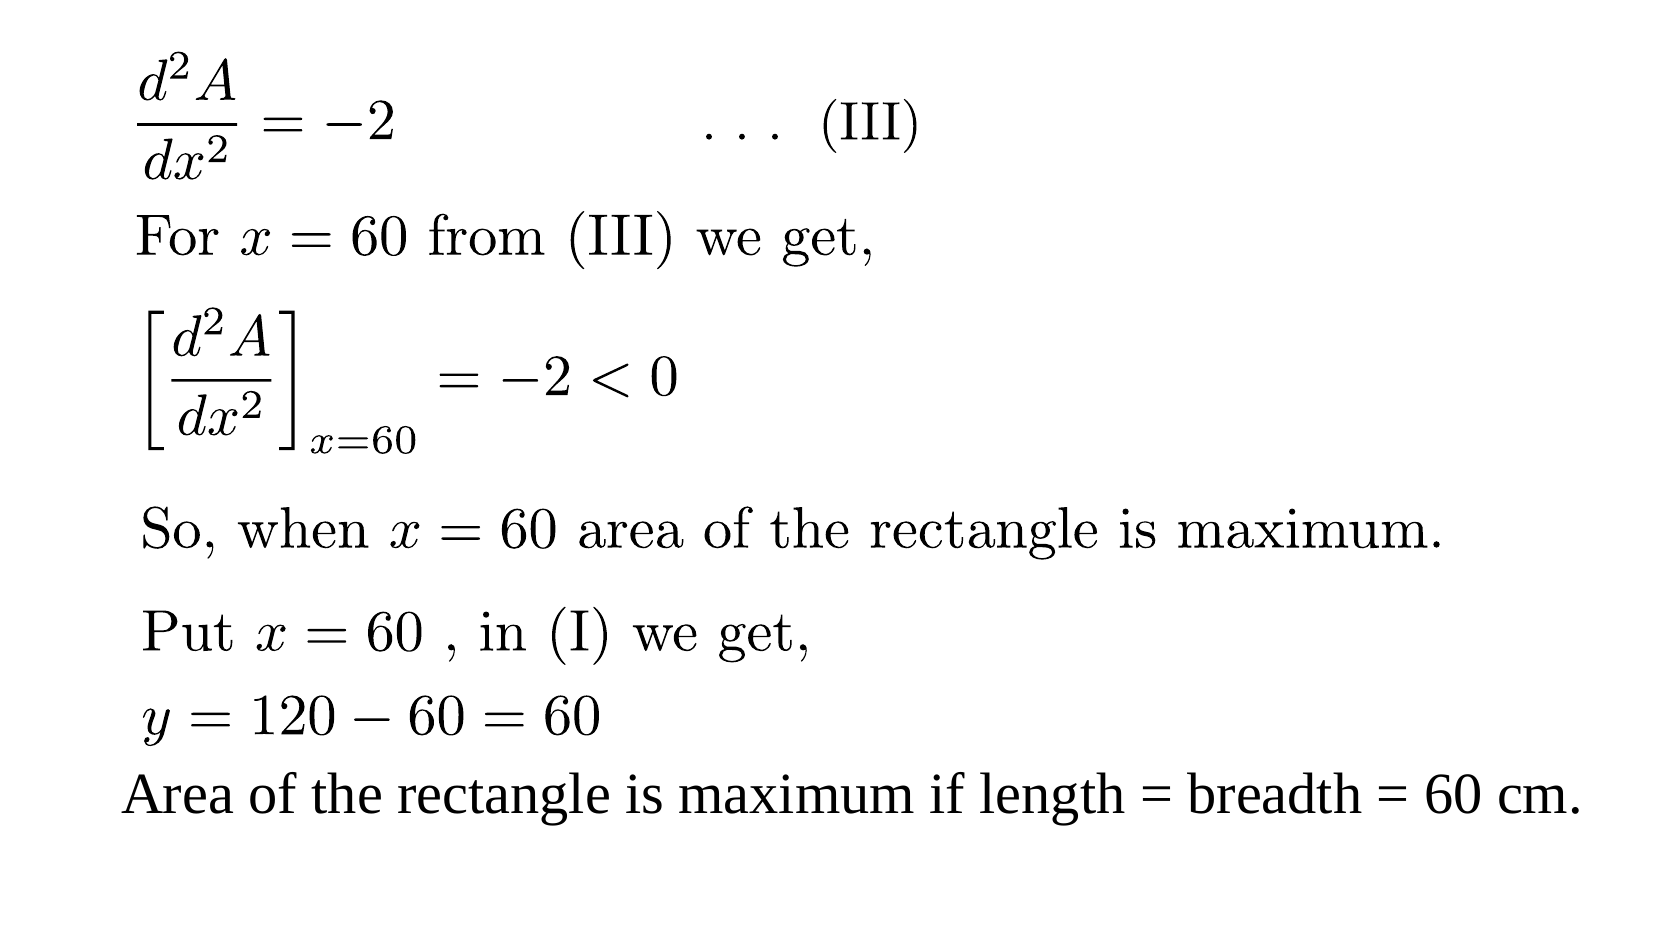

# Area of the rectangle is maximum if length = breadth = 60 cm.